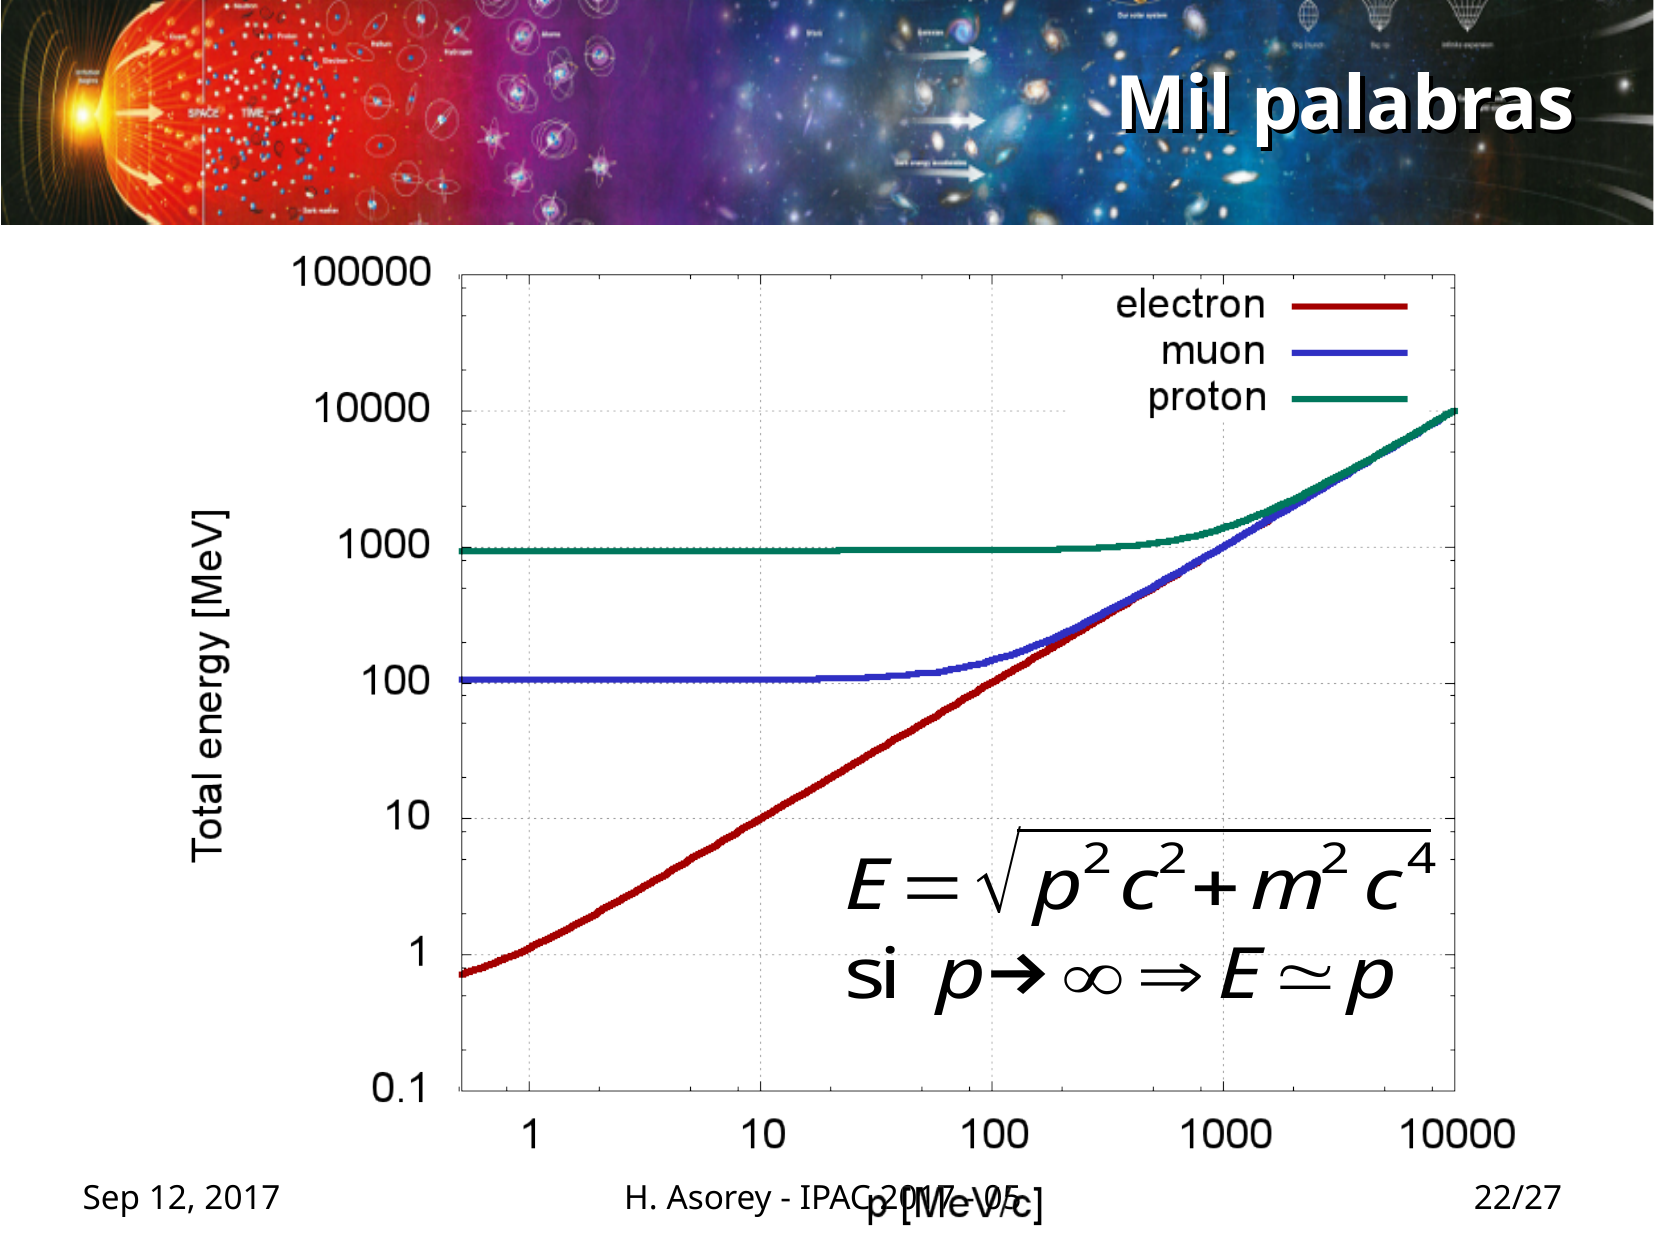

# Mil palabras
Sep 12, 2017
H. Asorey - IPAC 2017 - 05
22